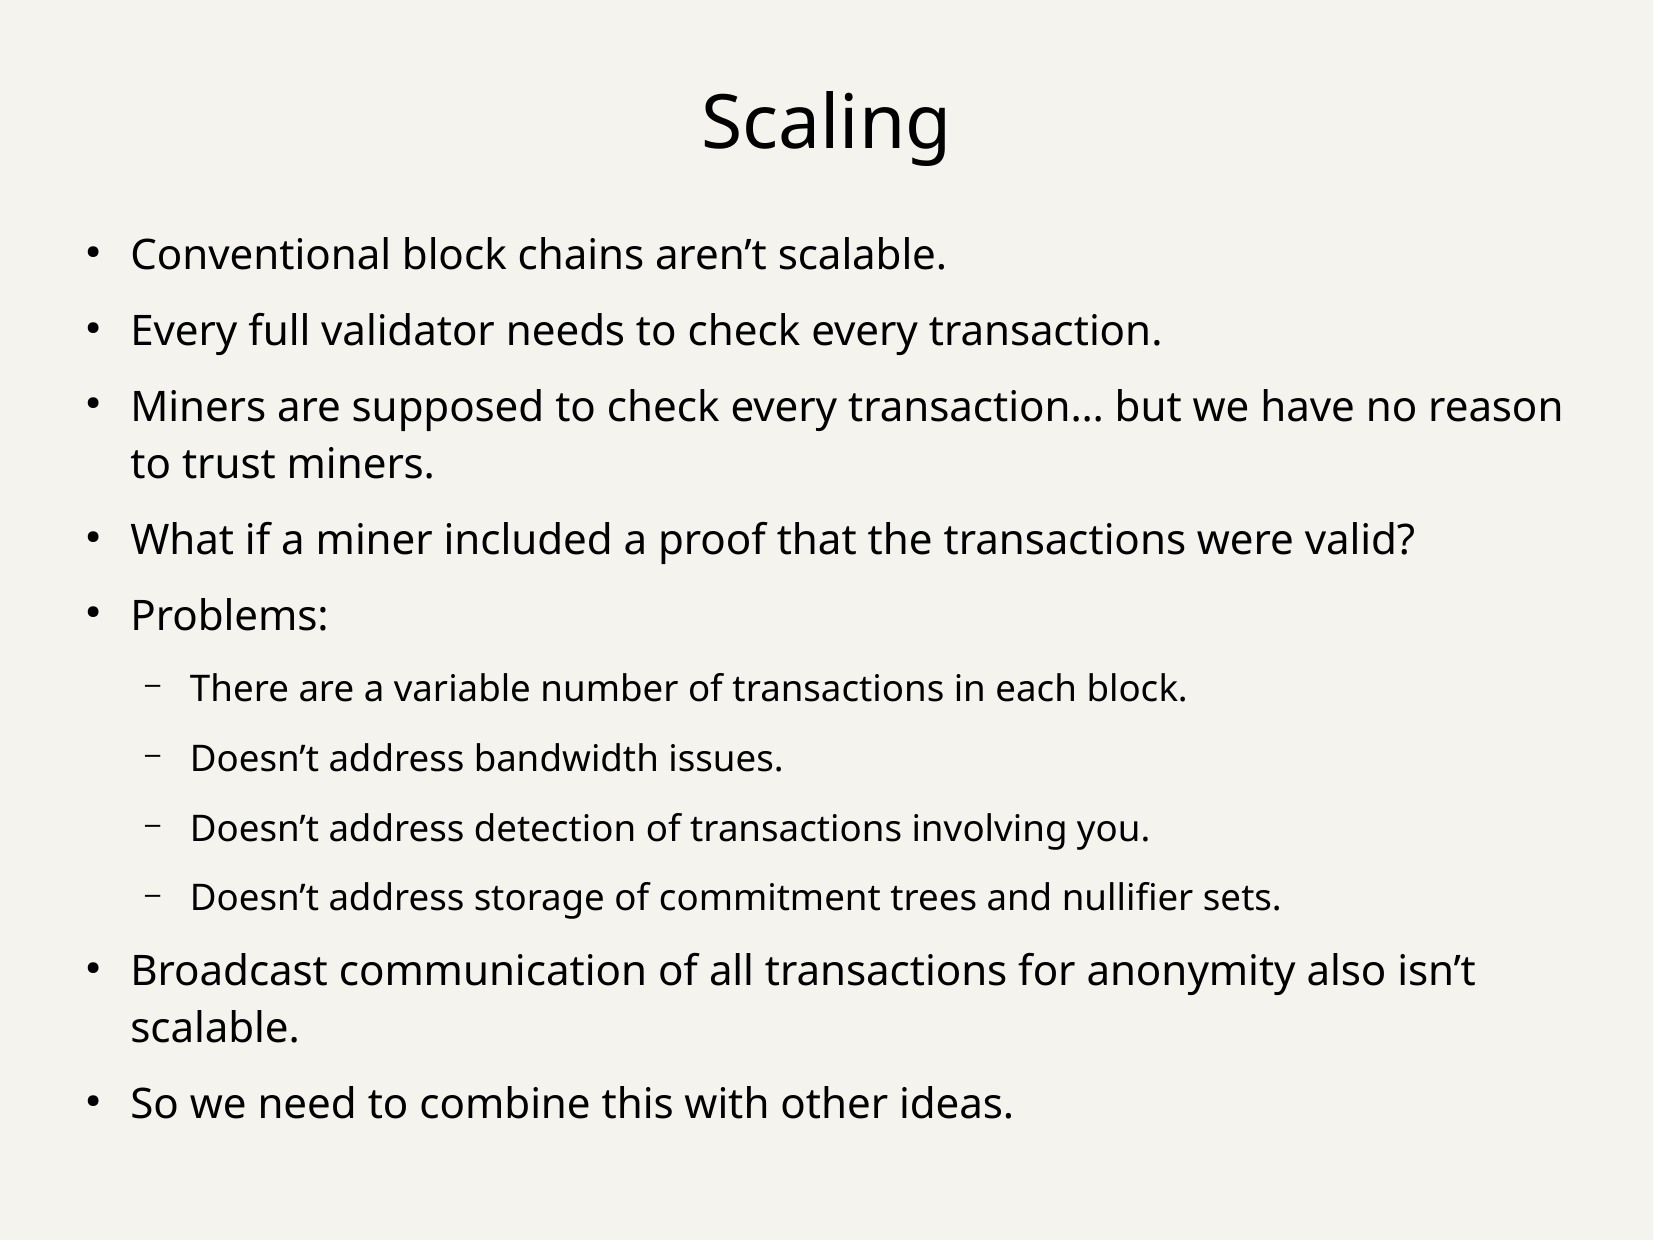

# Scaling
Conventional block chains aren’t scalable.
Every full validator needs to check every transaction.
Miners are supposed to check every transaction… but we have no reason to trust miners.
What if a miner included a proof that the transactions were valid?
Problems:
There are a variable number of transactions in each block.
Doesn’t address bandwidth issues.
Doesn’t address detection of transactions involving you.
Doesn’t address storage of commitment trees and nullifier sets.
Broadcast communication of all transactions for anonymity also isn’t scalable.
So we need to combine this with other ideas.